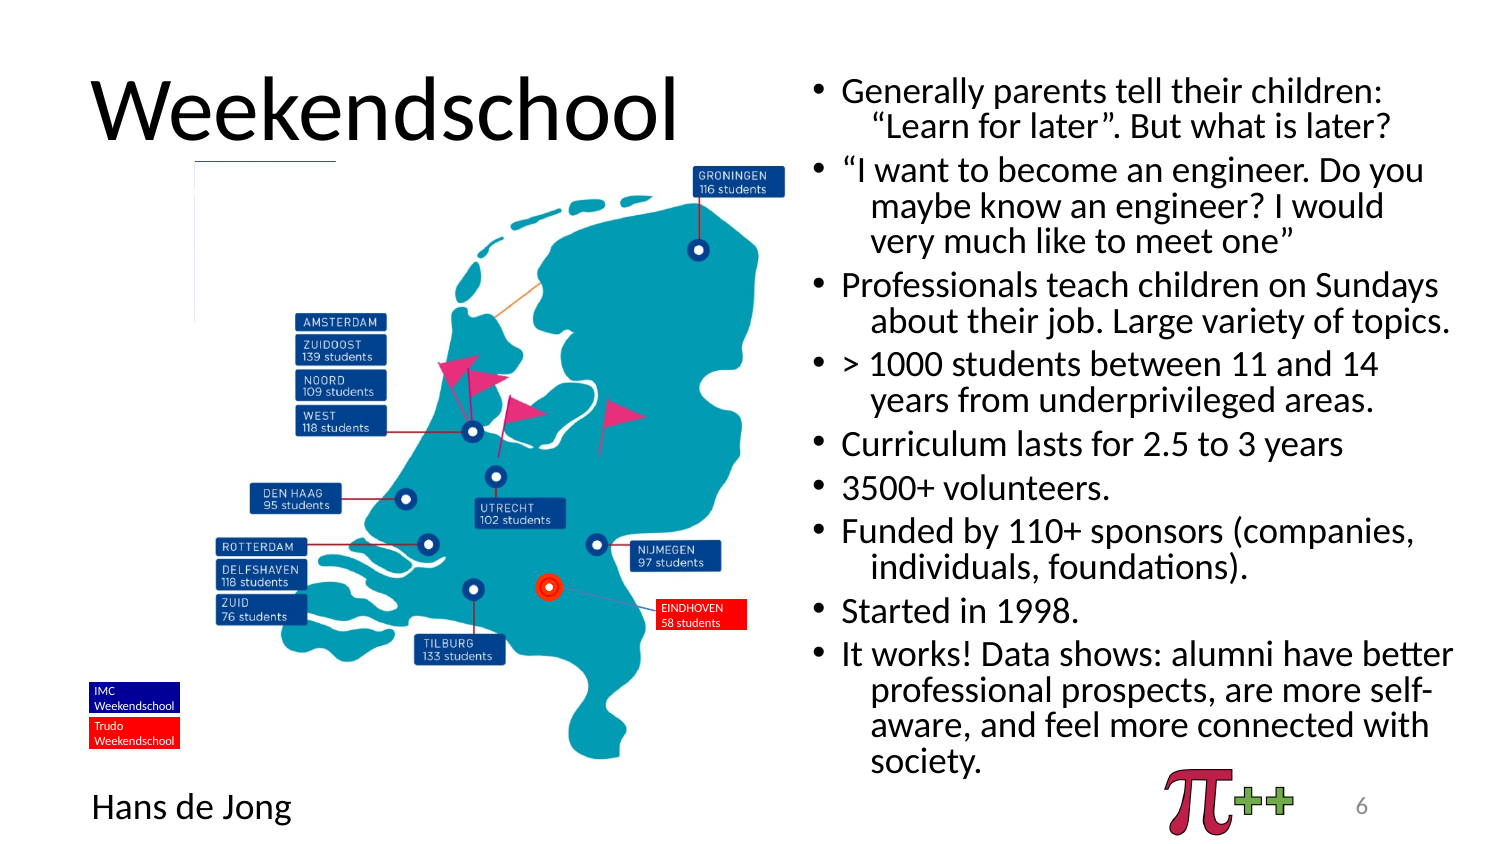

# Weekendschool
Generally parents tell their children: “Learn for later”. But what is later?
“I want to become an engineer. Do you maybe know an engineer? I would very much like to meet one”
Professionals teach children on Sundays about their job. Large variety of topics.
> 1000 students between 11 and 14 years from underprivileged areas.
Curriculum lasts for 2.5 to 3 years
3500+ volunteers.
Funded by 110+ sponsors (companies, individuals, foundations).
Started in 1998.
It works! Data shows: alumni have better professional prospects, are more self-aware, and feel more connected with society.
EINDHOVEN
58 students
IMC Weekendschool
Trudo Weekendschool
6